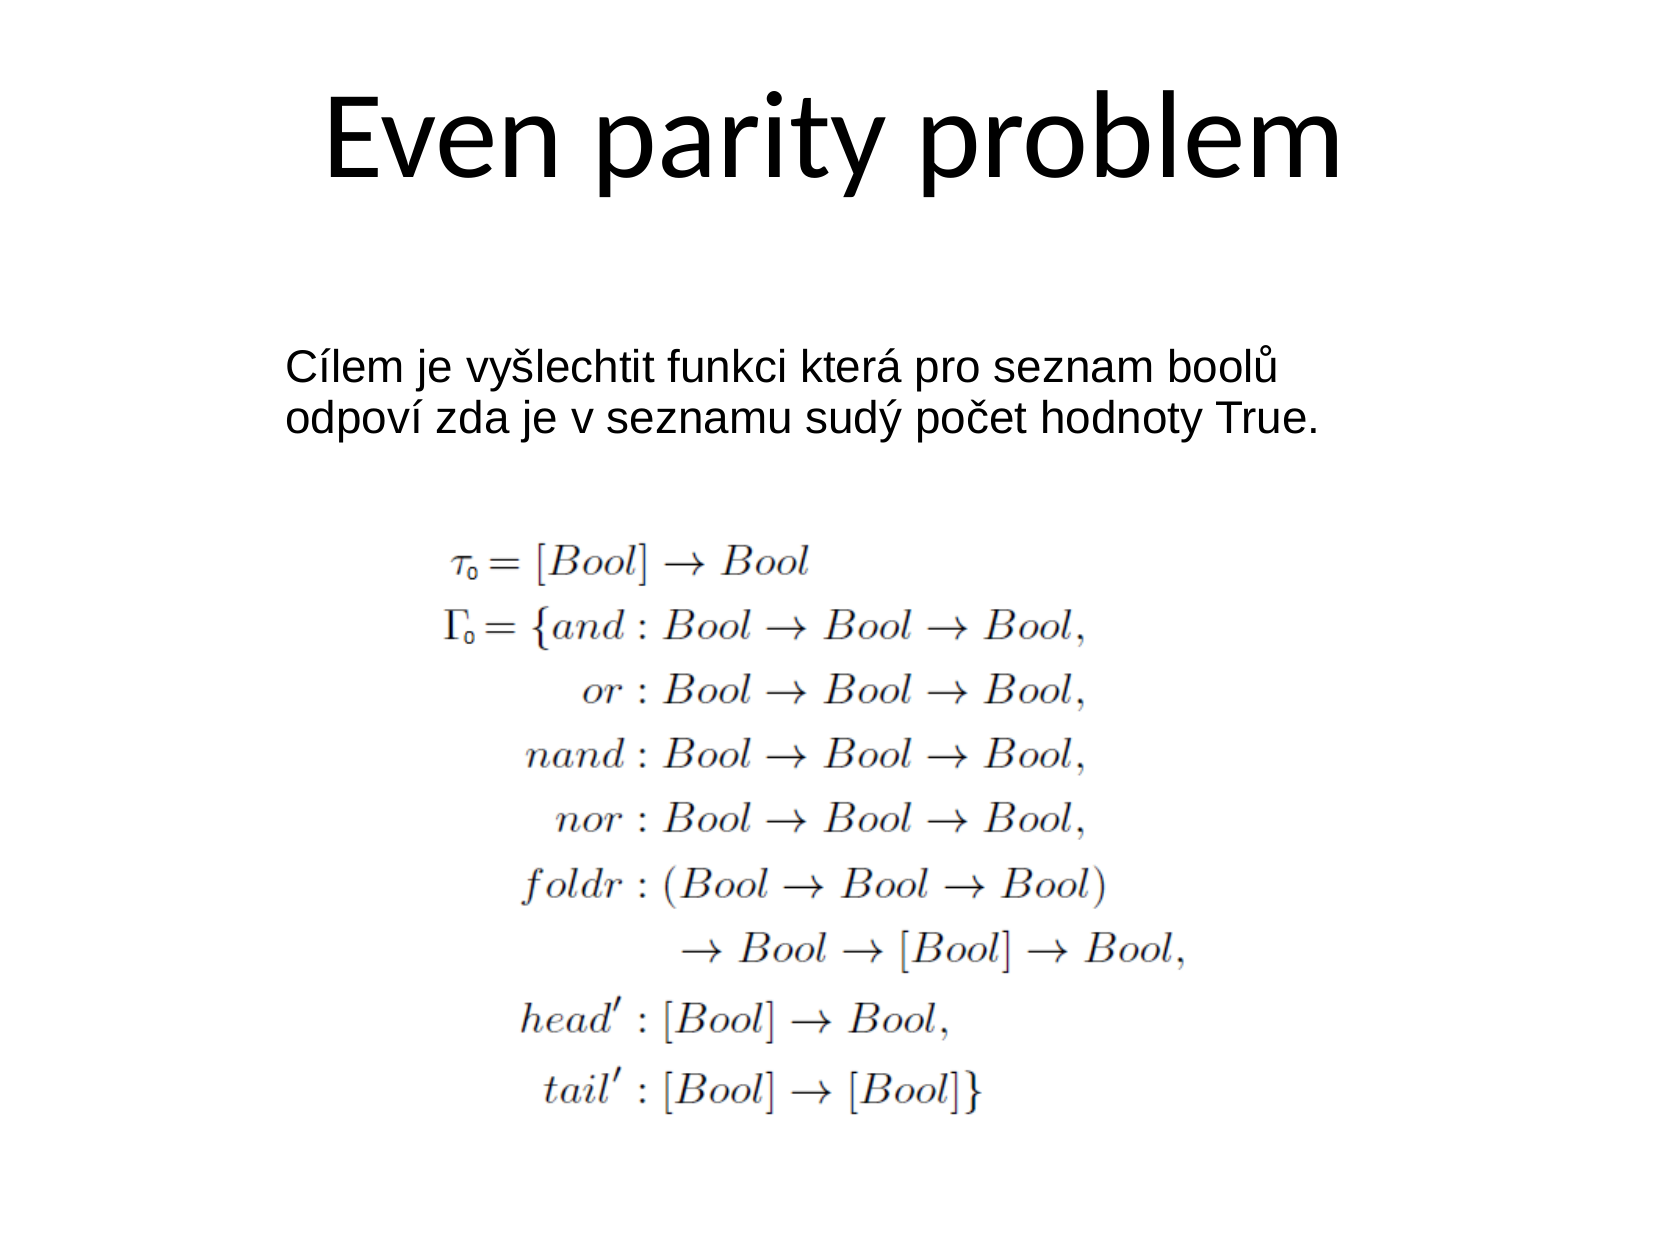

# Even parity problem
Cílem je vyšlechtit funkci která pro seznam boolů
odpoví zda je v seznamu sudý počet hodnoty True.